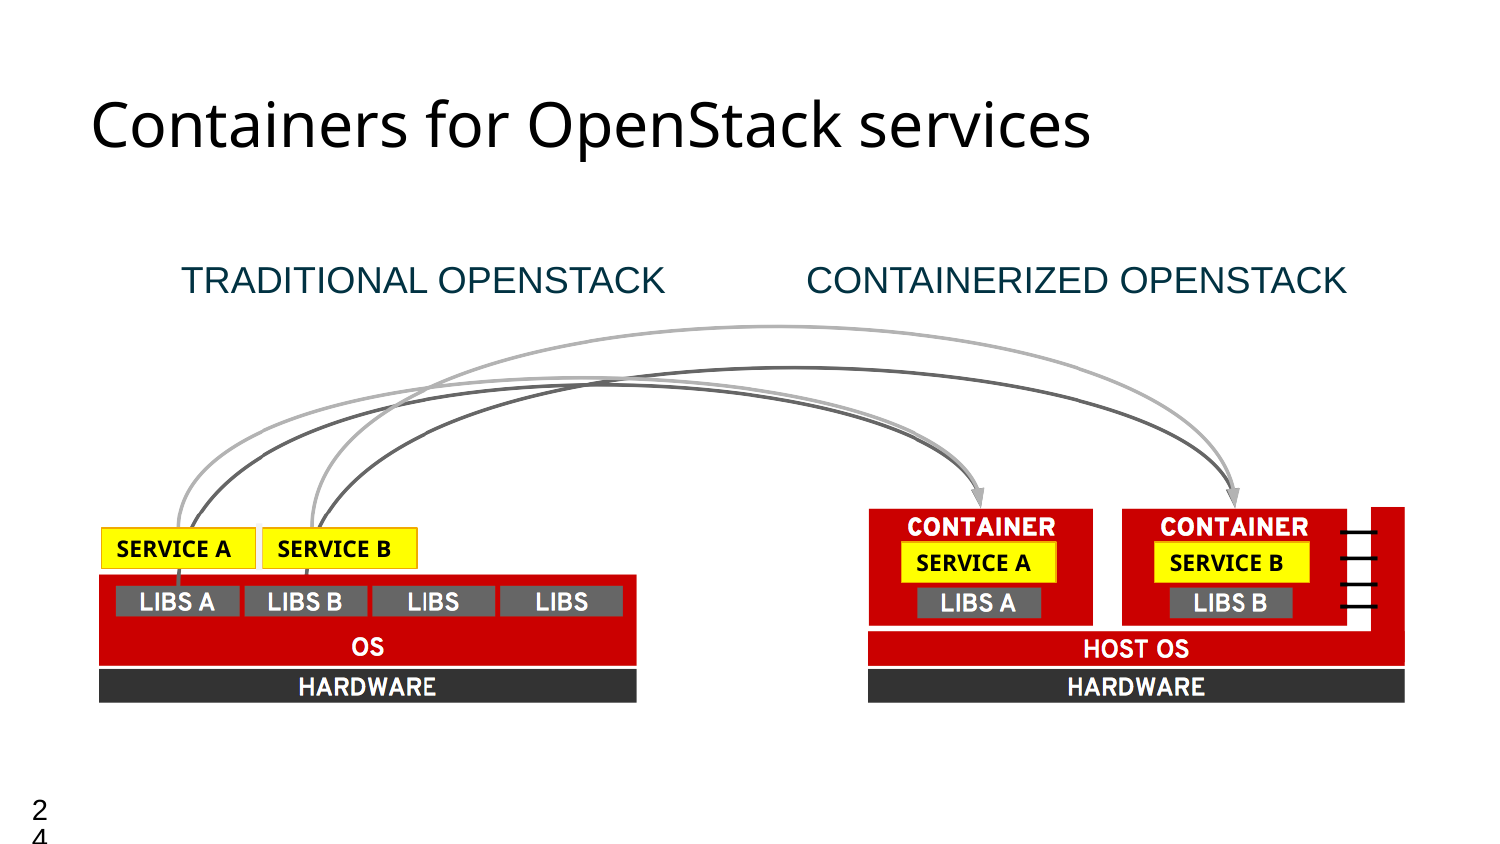

Containers for OpenStack services
TRADITIONAL OPENSTACK
CONTAINERIZED OPENSTACK
SERVICE A
SERVICE B
SERVICE A
SERVICE B